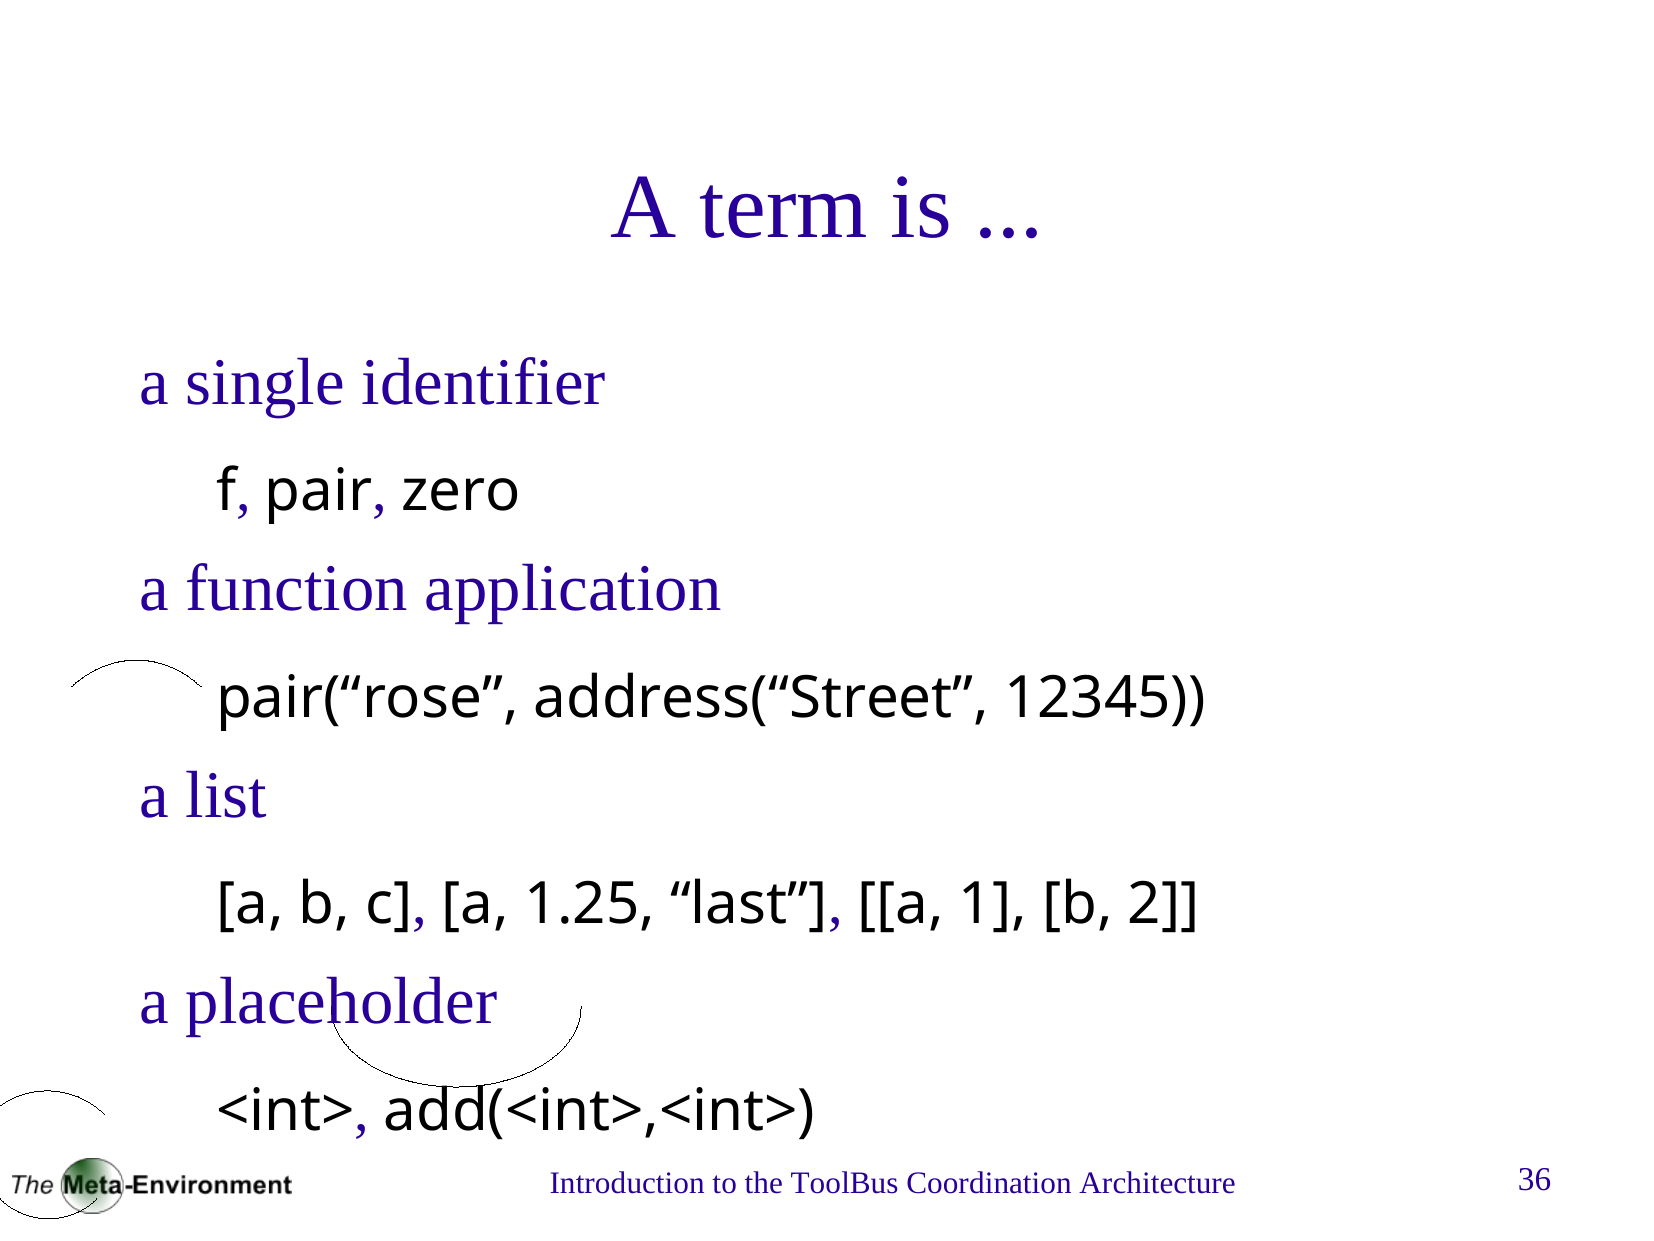

# A term is ...
a single identifier
f, pair, zero
a function application
pair(“rose”, address(“Street”, 12345))
a list
[a, b, c], [a, 1.25, “last”], [[a, 1], [b, 2]]
a placeholder
<int>, add(<int>,<int>)